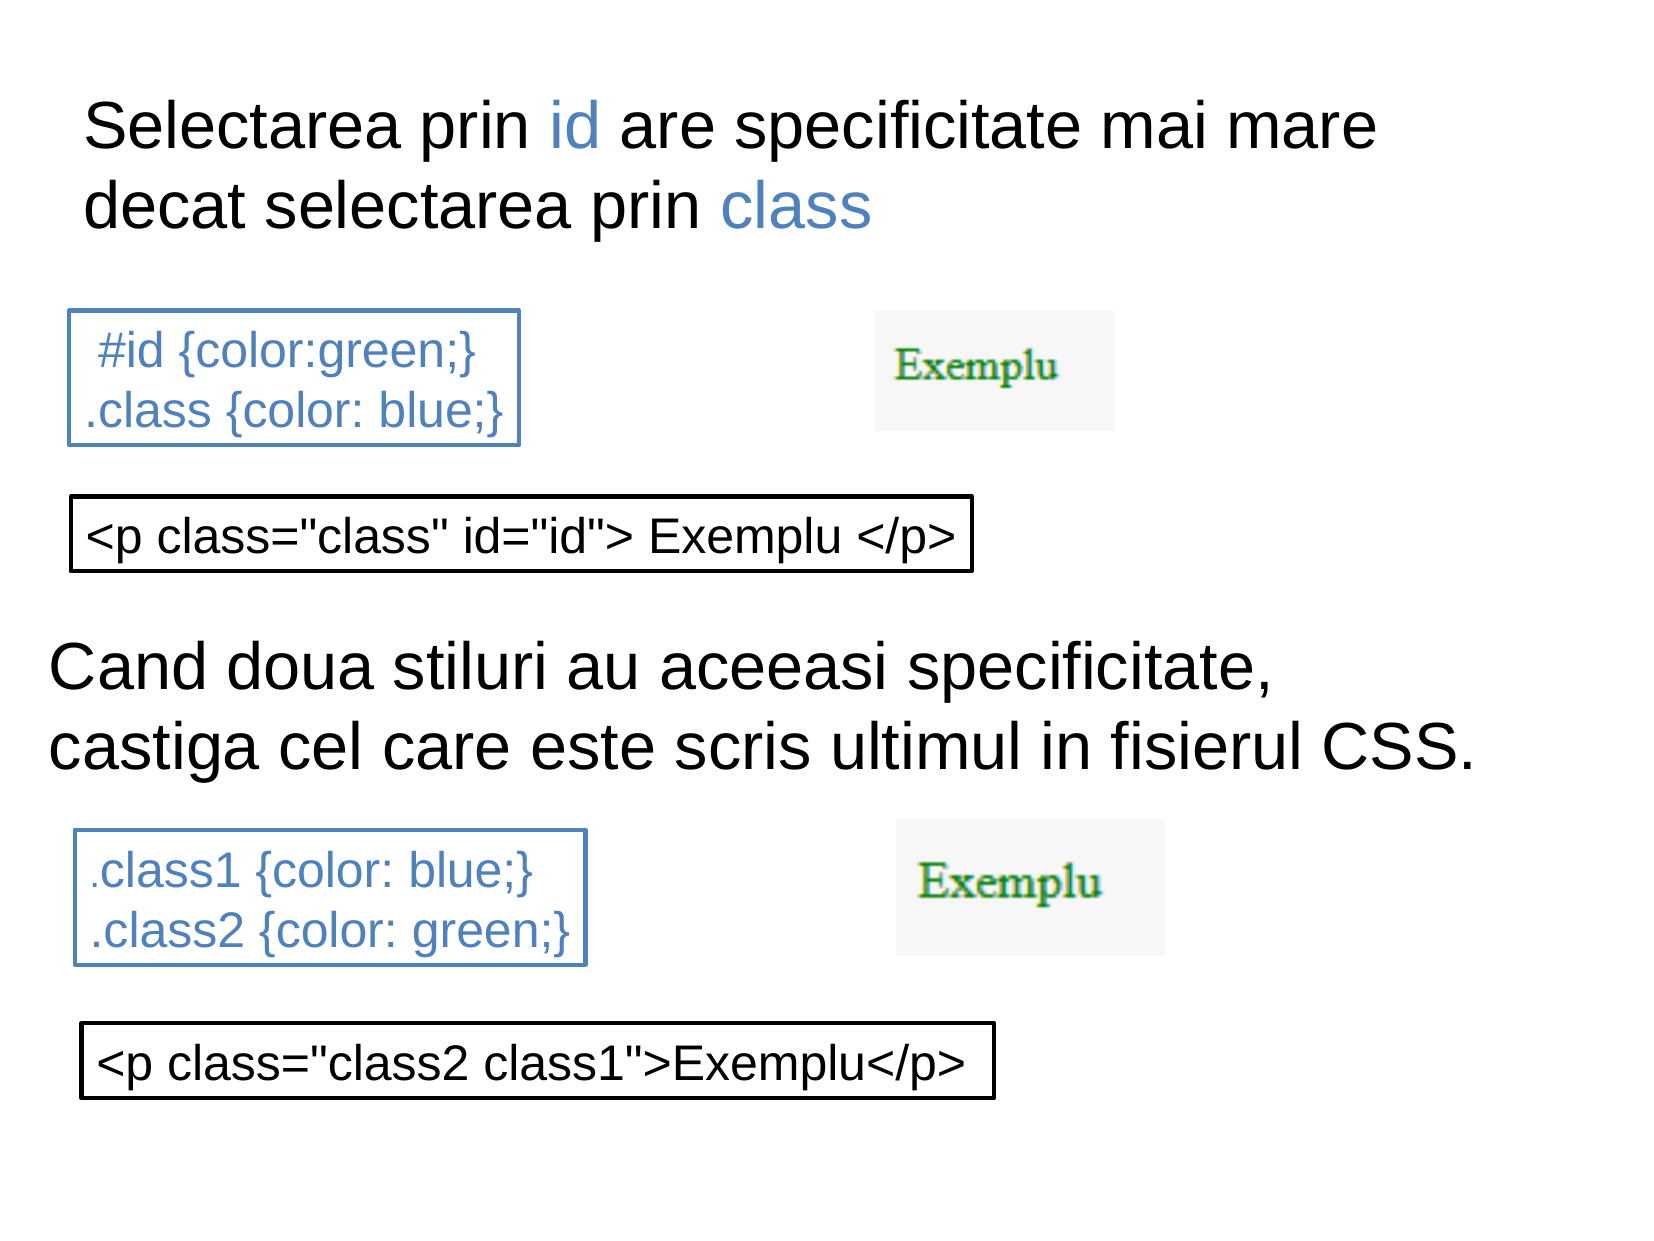

Selectarea prin id are specificitate mai mare
decat selectarea prin class
 #id {color:green;}
.class {color: blue;}
<p class="class" id="id"> Exemplu </p>
Cand doua stiluri au aceeasi specificitate,
castiga cel care este scris ultimul in fisierul CSS.
.class1 {color: blue;}
.class2 {color: green;}
<p class="class2 class1">Exemplu</p>